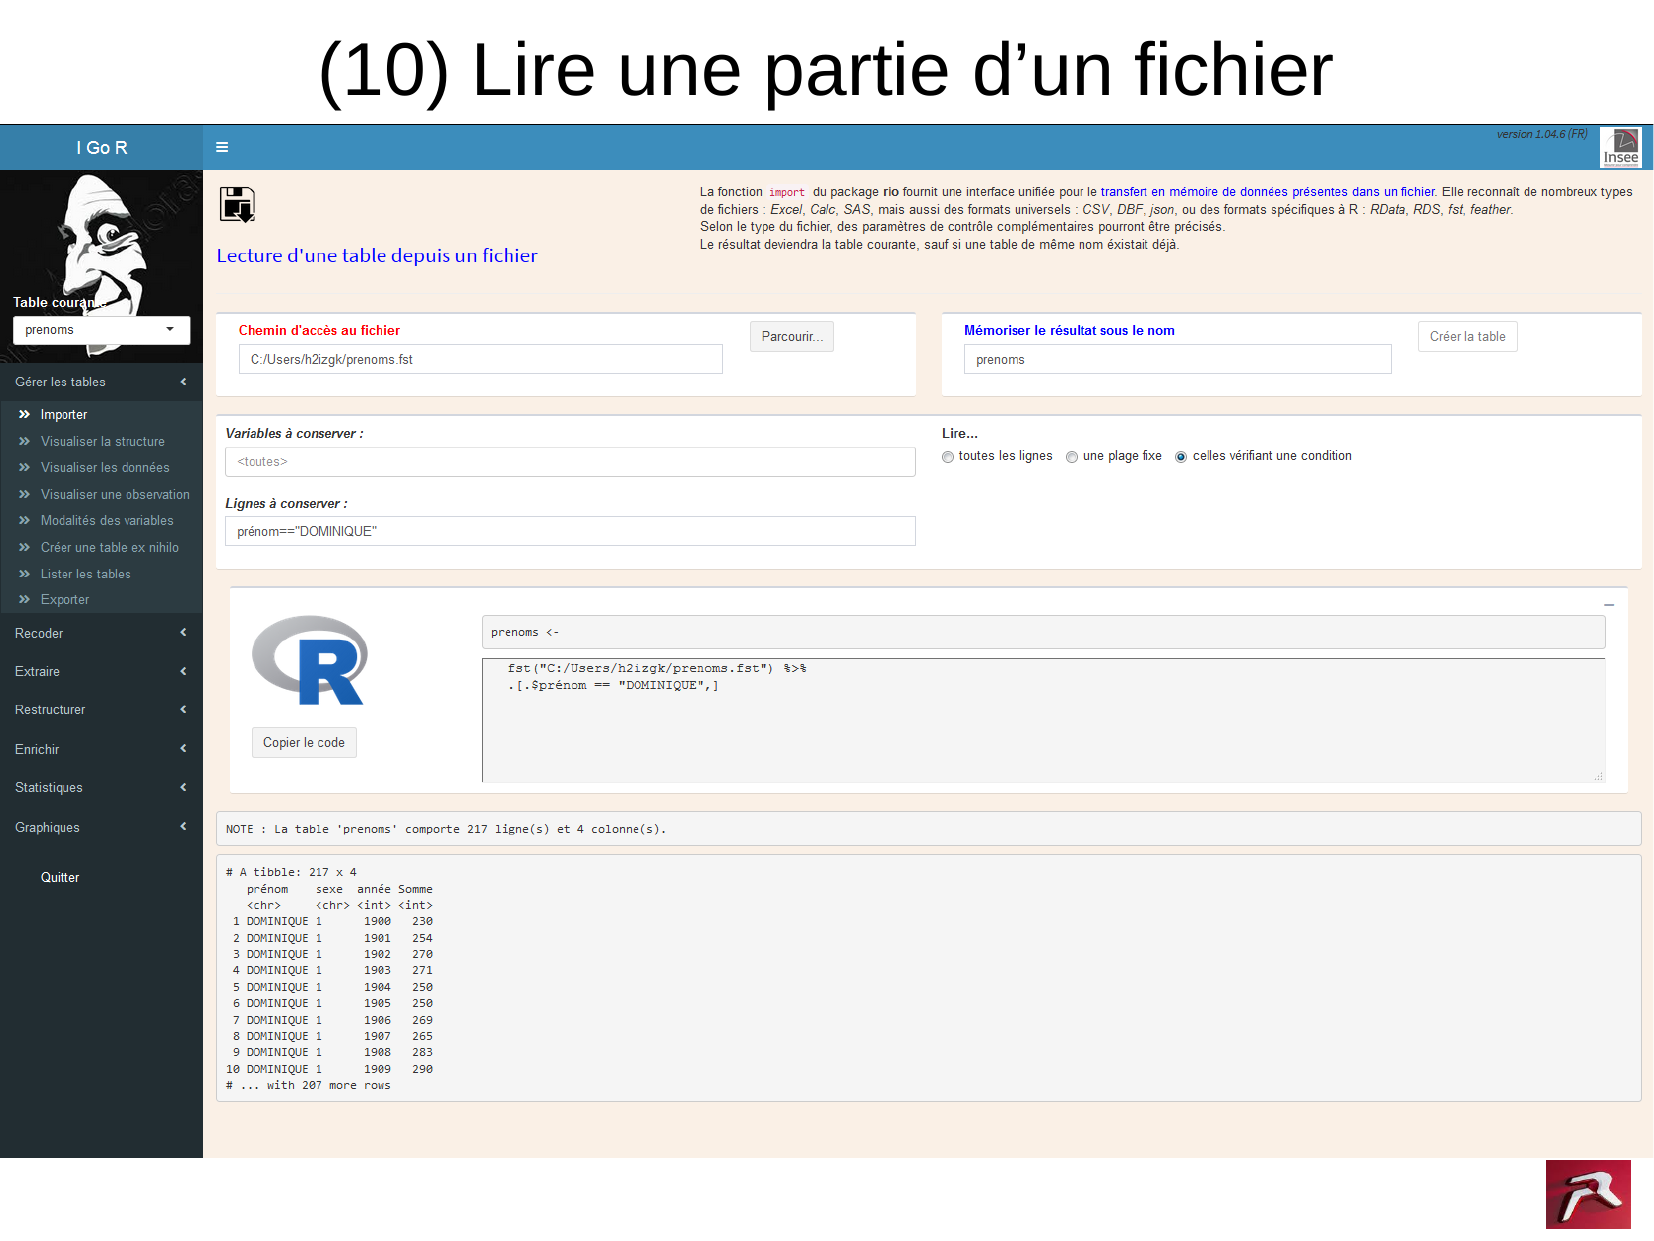

# (10) Lire une partie d’un fichier